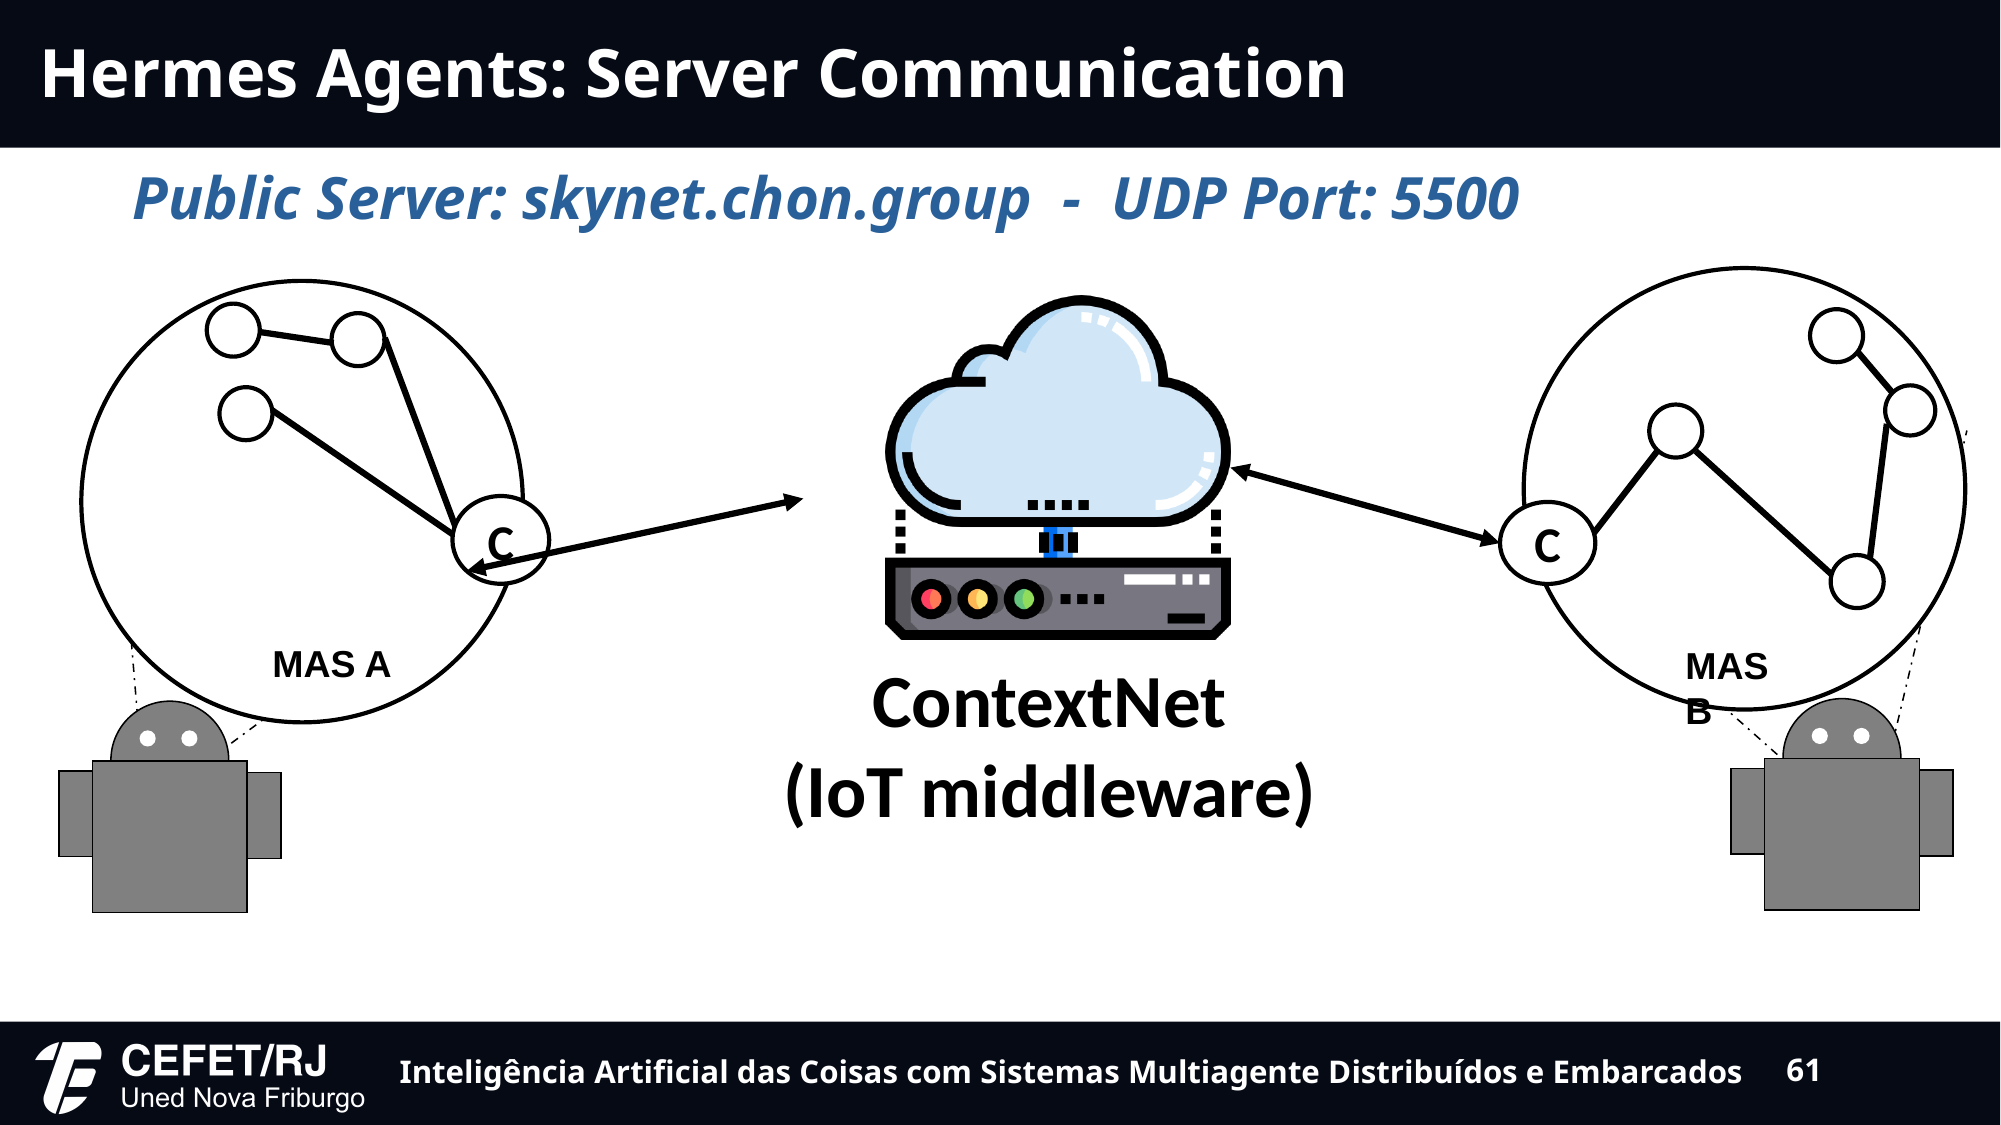

Hermes Agents: Server Communication
Public Server: skynet.chon.group - UDP Port: 5500
C
C
MAS A
MAS B
ContextNet
(IoT middleware)